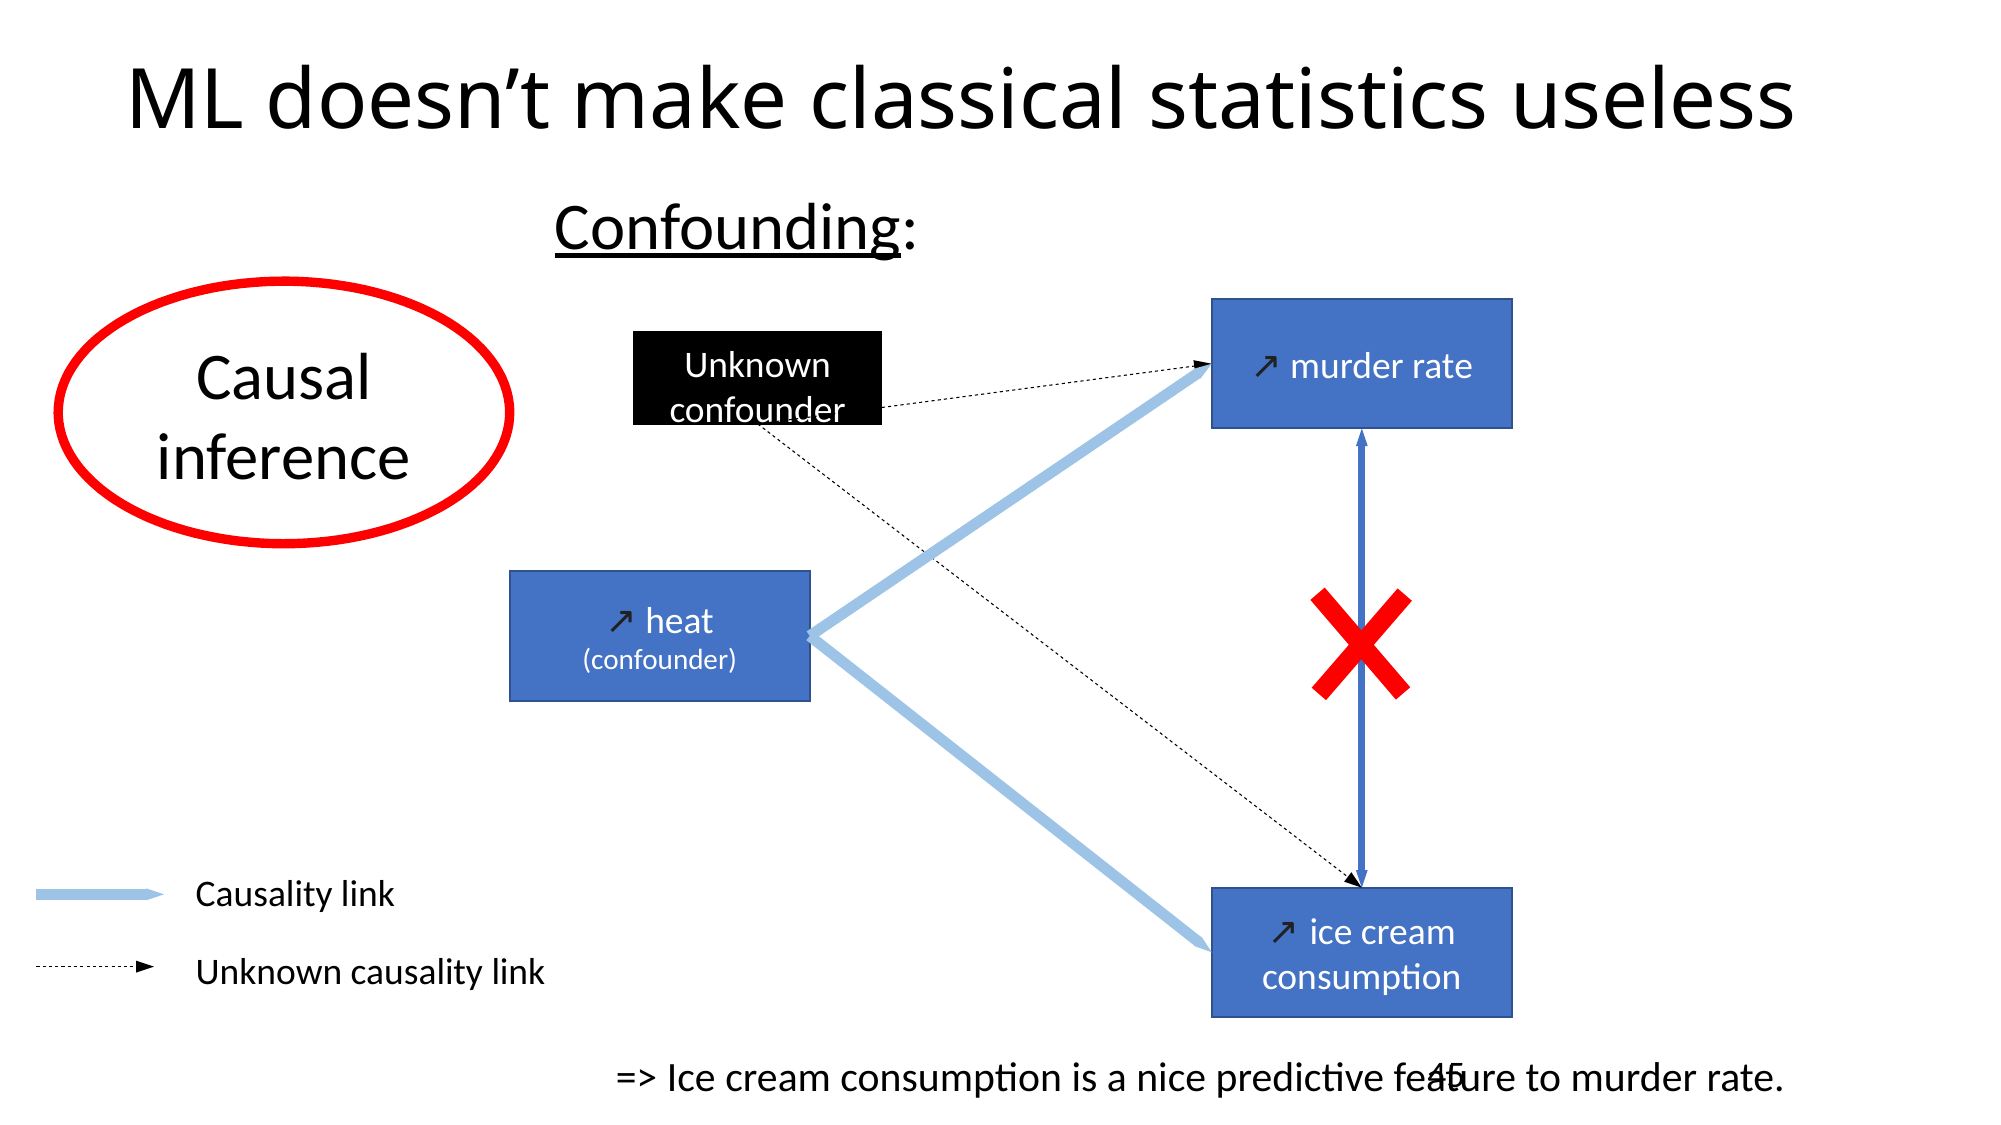

ML doesn’t make classical statistics useless
Confounding:
Causal inference
↗ murder rate
Unknown confounder
↗ heat
(confounder)
Causality link
↗ ice cream consumption
Unknown causality link
=> Ice cream consumption is a nice predictive feature to murder rate.